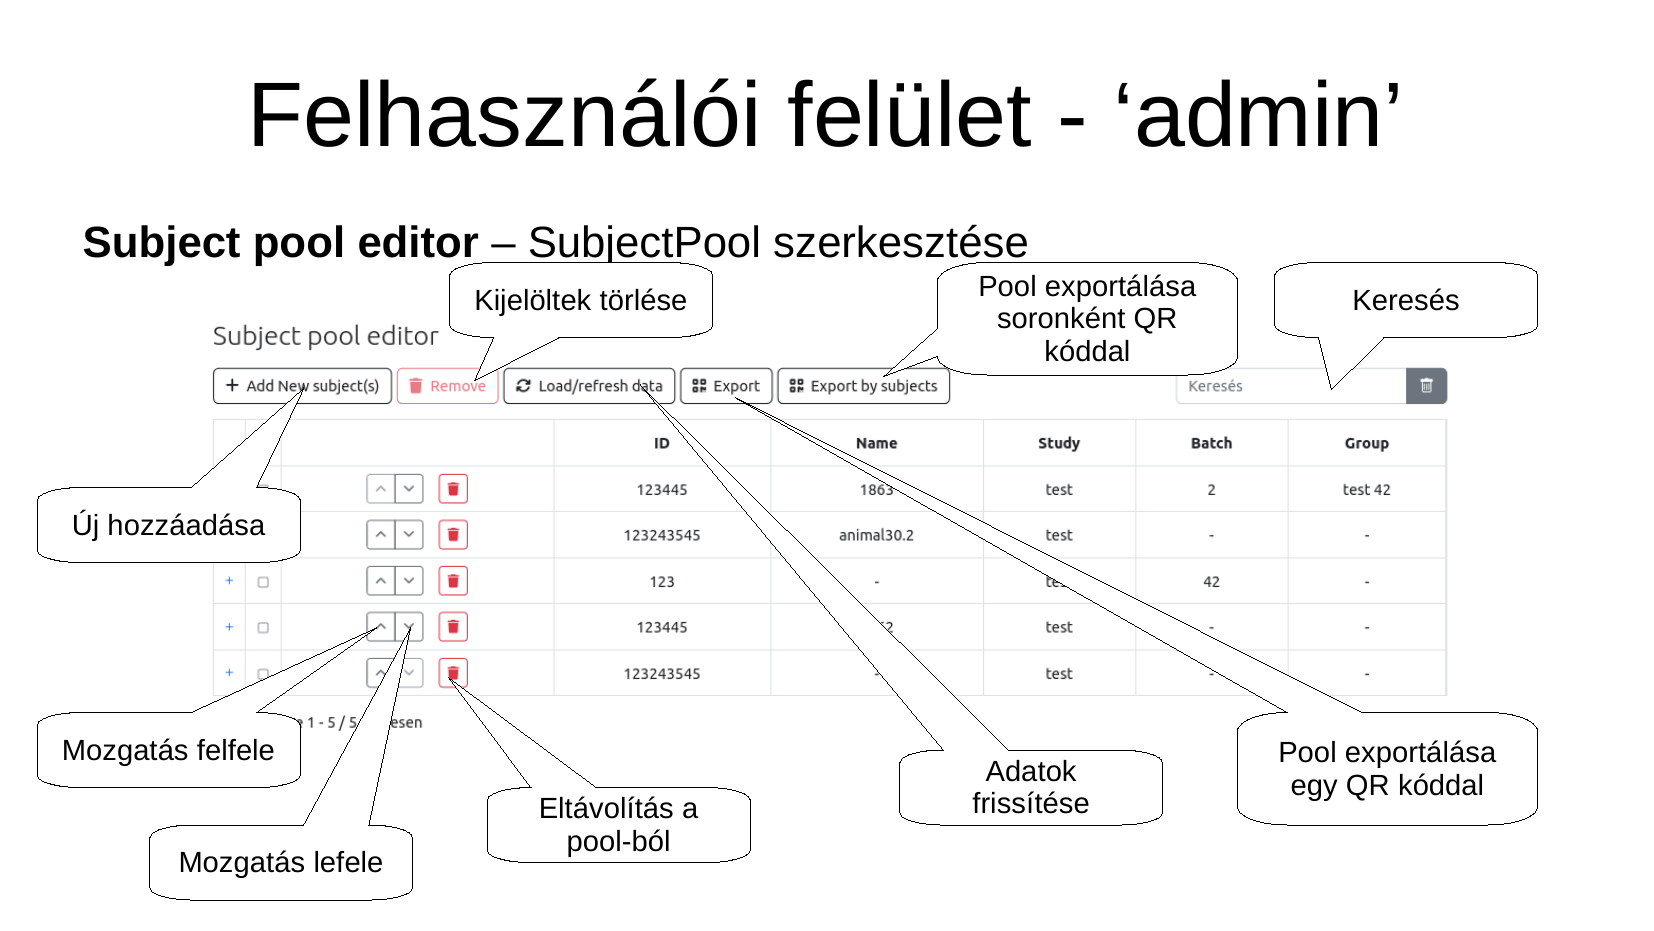

# Felhasználói felület - ‘admin’
Subject pool editor – SubjectPool szerkesztése
Kijelöltek törlése
Pool exportálása soronként QR kóddal
Keresés
Új hozzáadása
Mozgatás felfele
Pool exportálása egy QR kóddal
Adatok frissítése
Eltávolítás a pool-ból
Mozgatás lefele